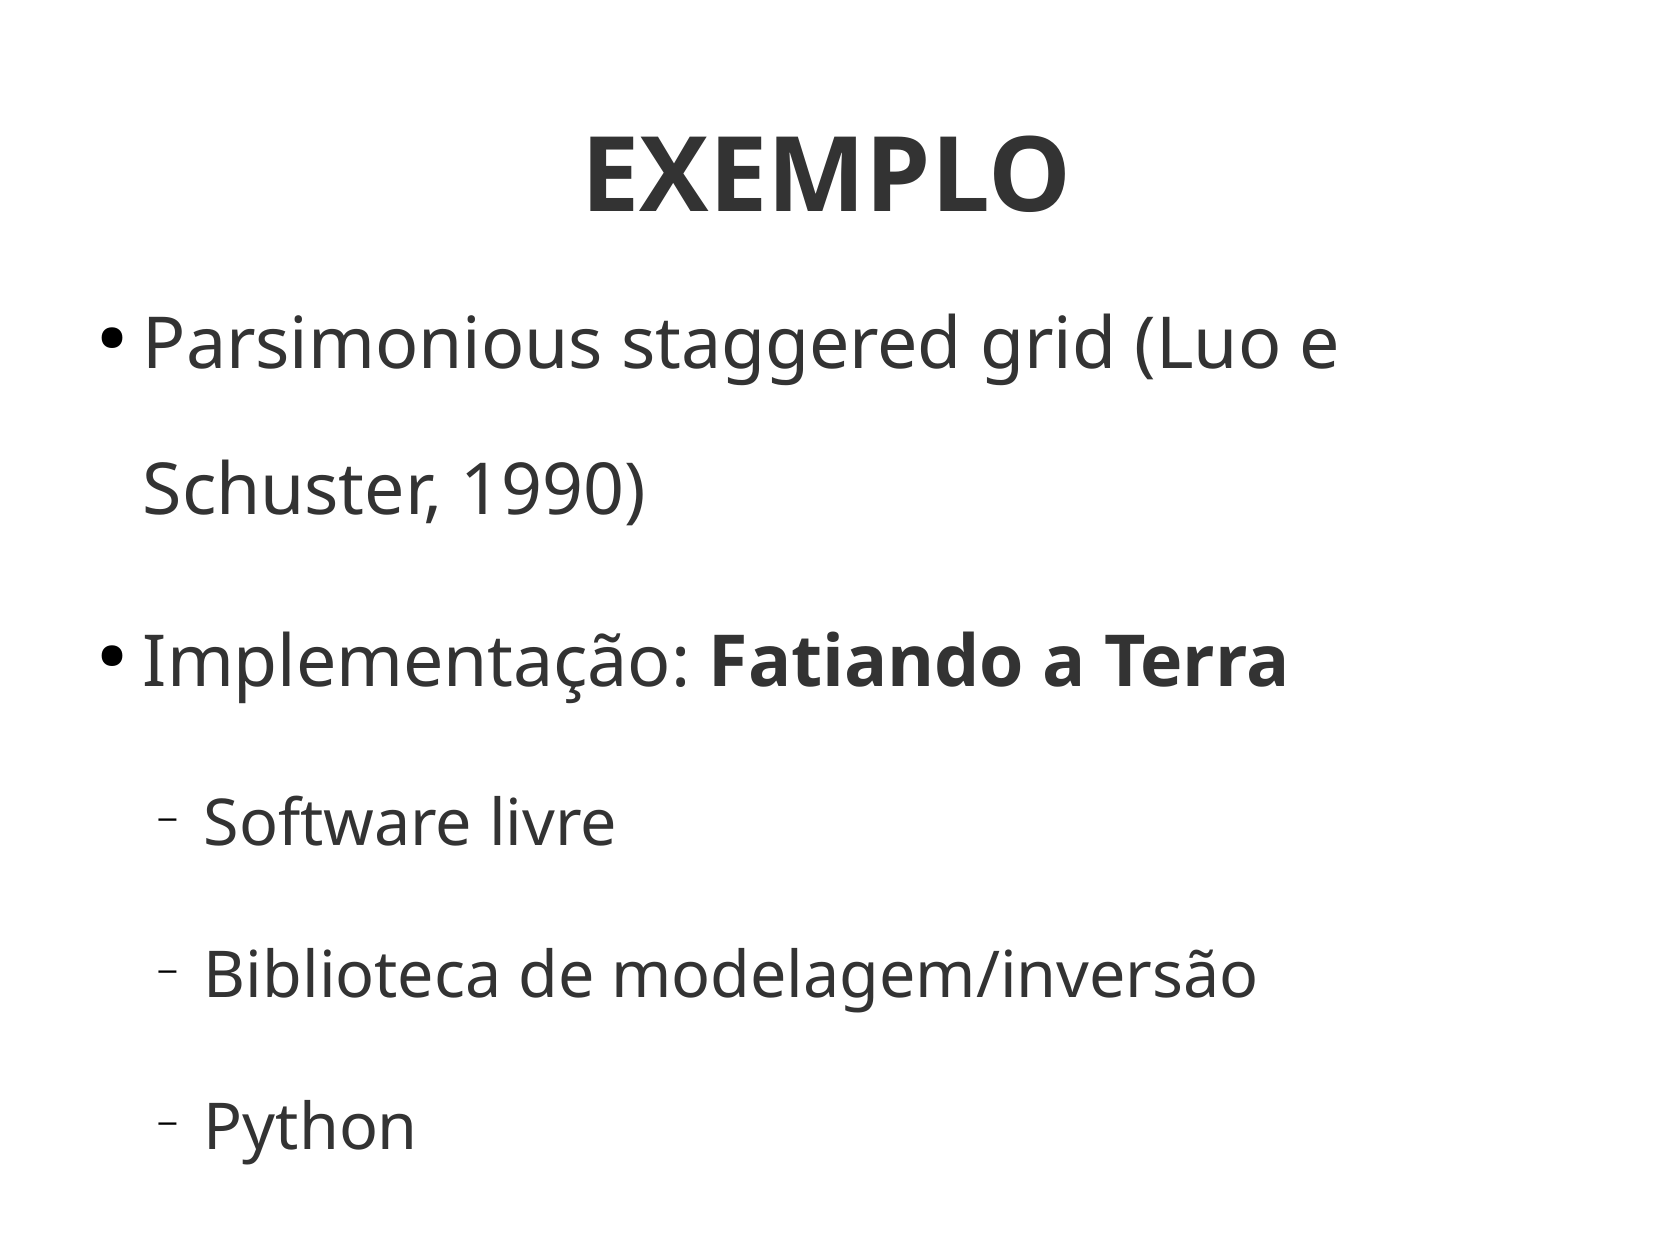

# EXEMPLO
Parsimonious staggered grid (Luo e Schuster, 1990)
Implementação: Fatiando a Terra
Software livre
Biblioteca de modelagem/inversão
Python